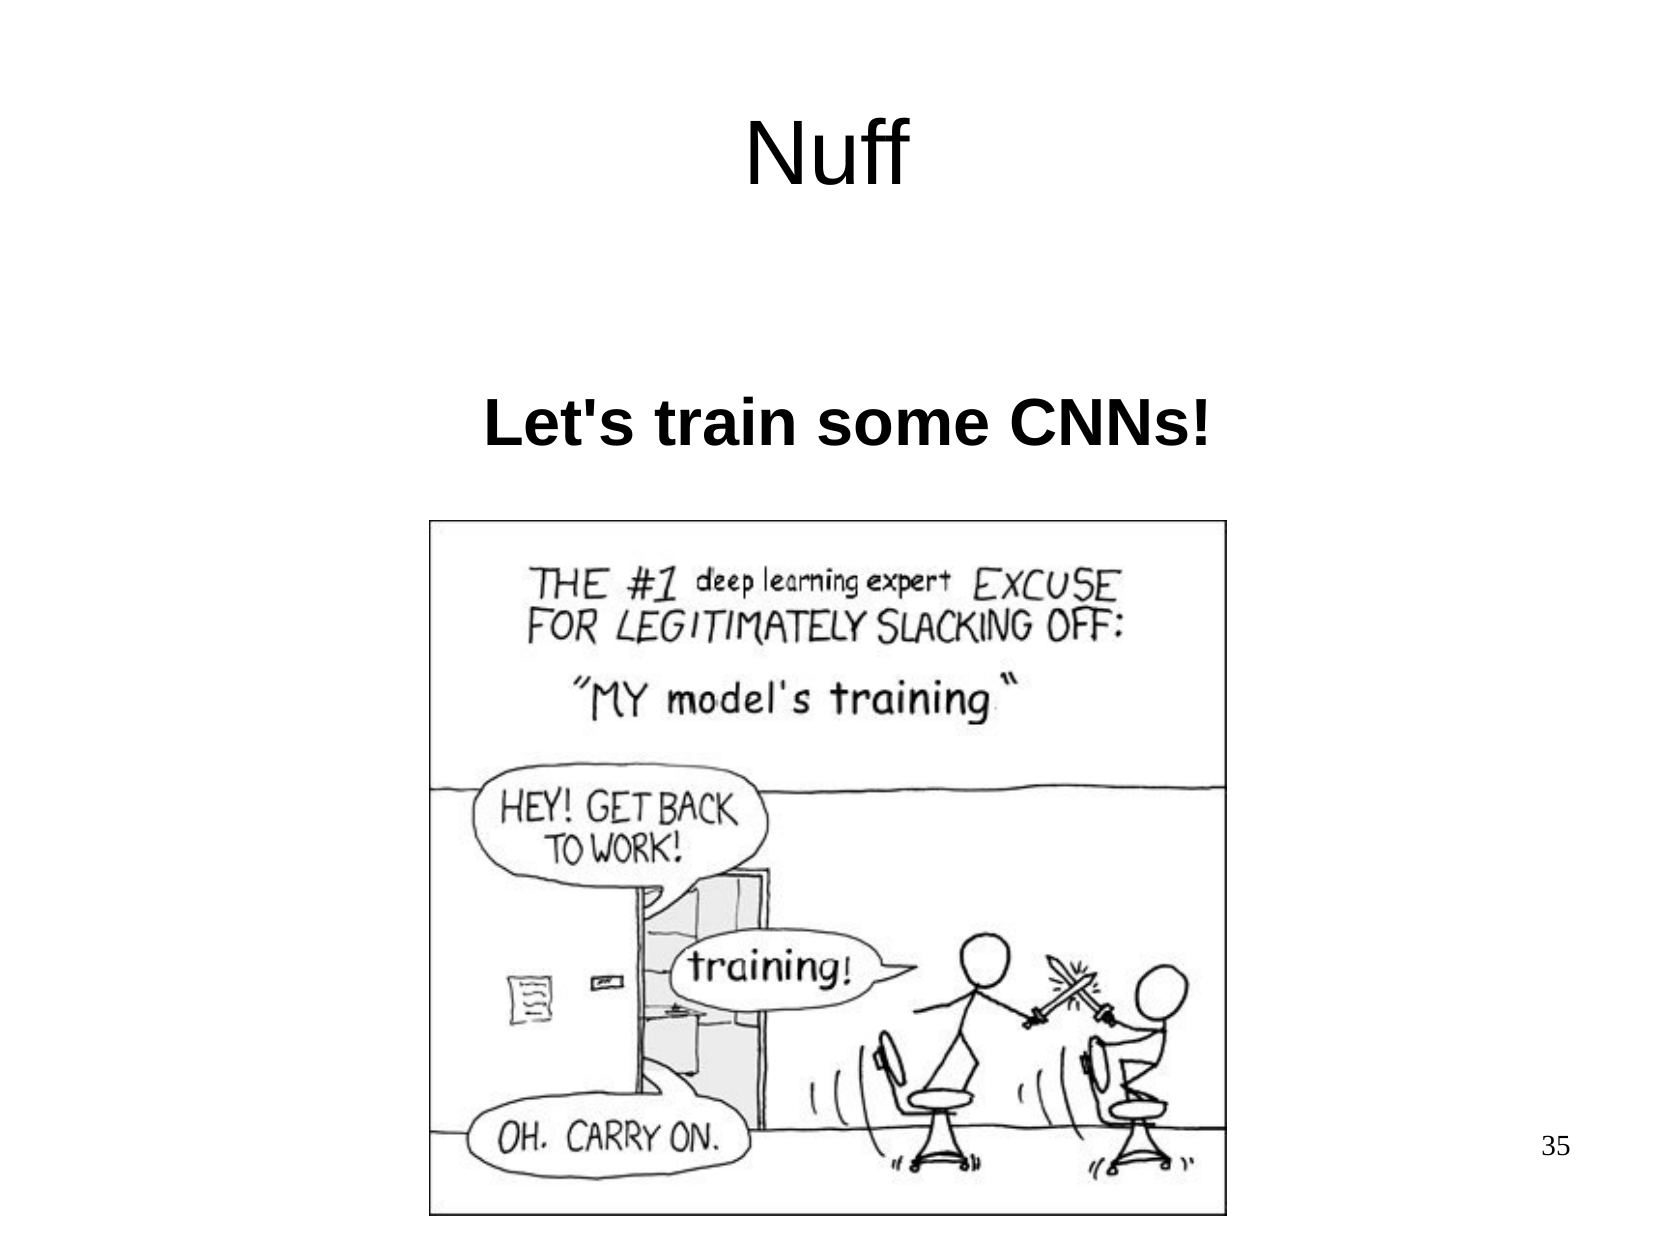

# Nuff
Let's train some CNNs!
35